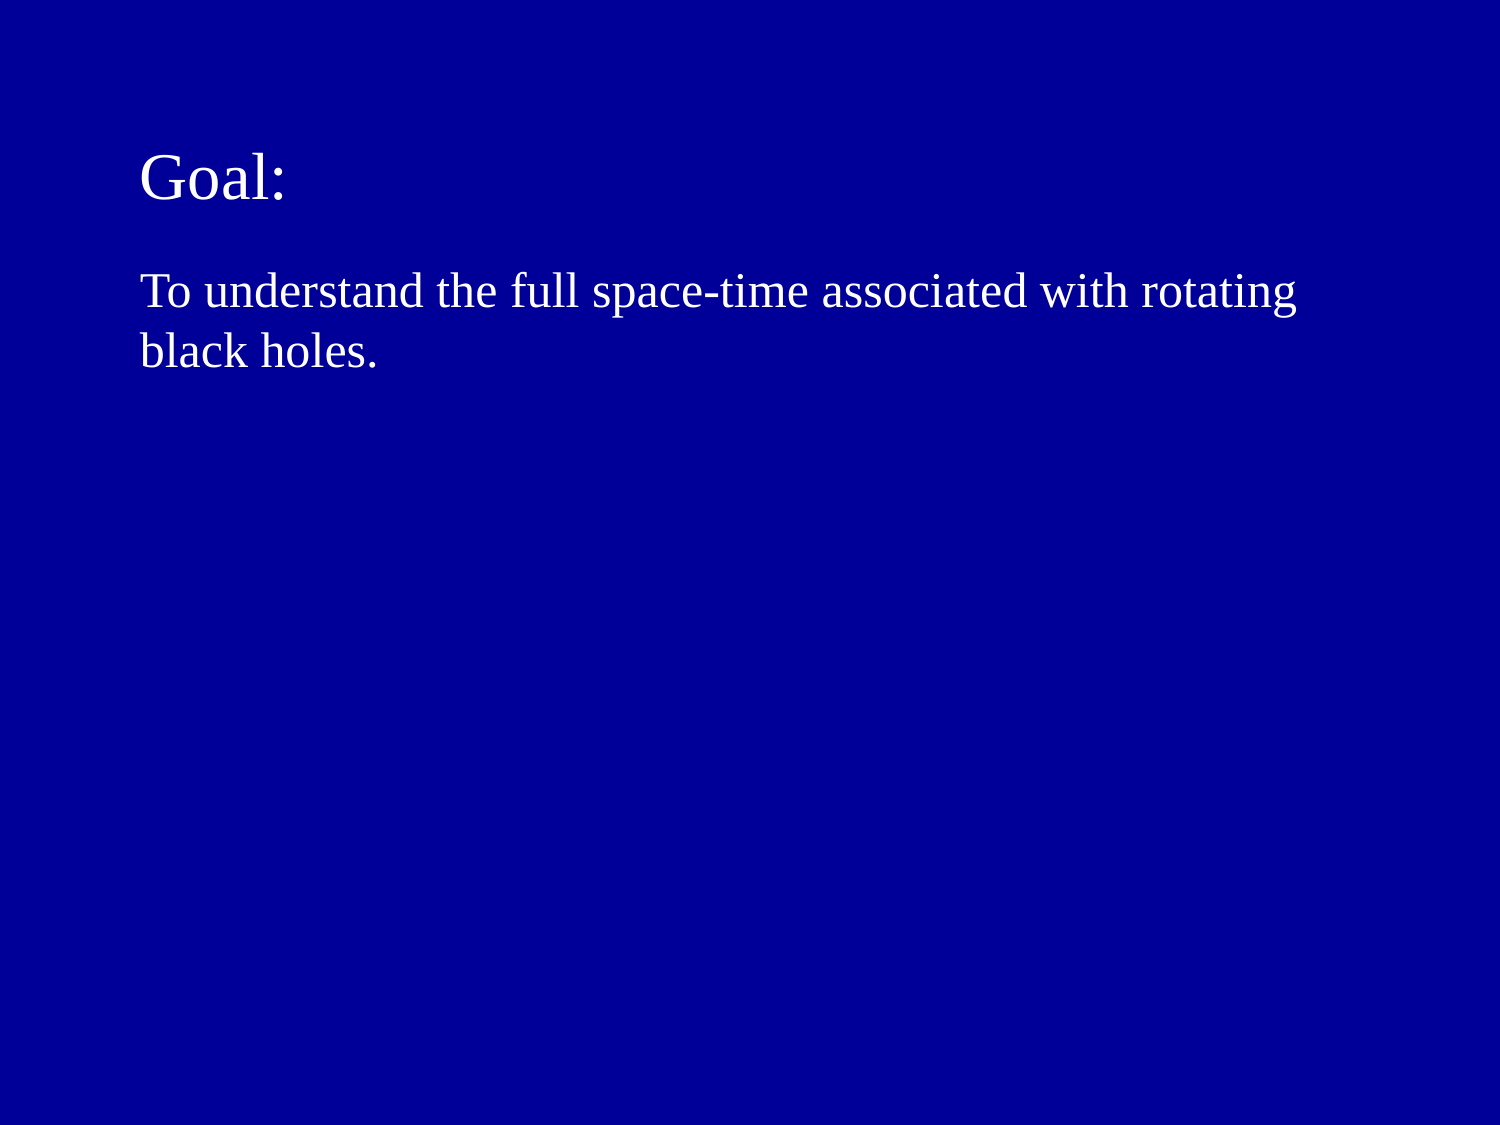

Goal:
To understand the full space-time associated with rotating black holes.